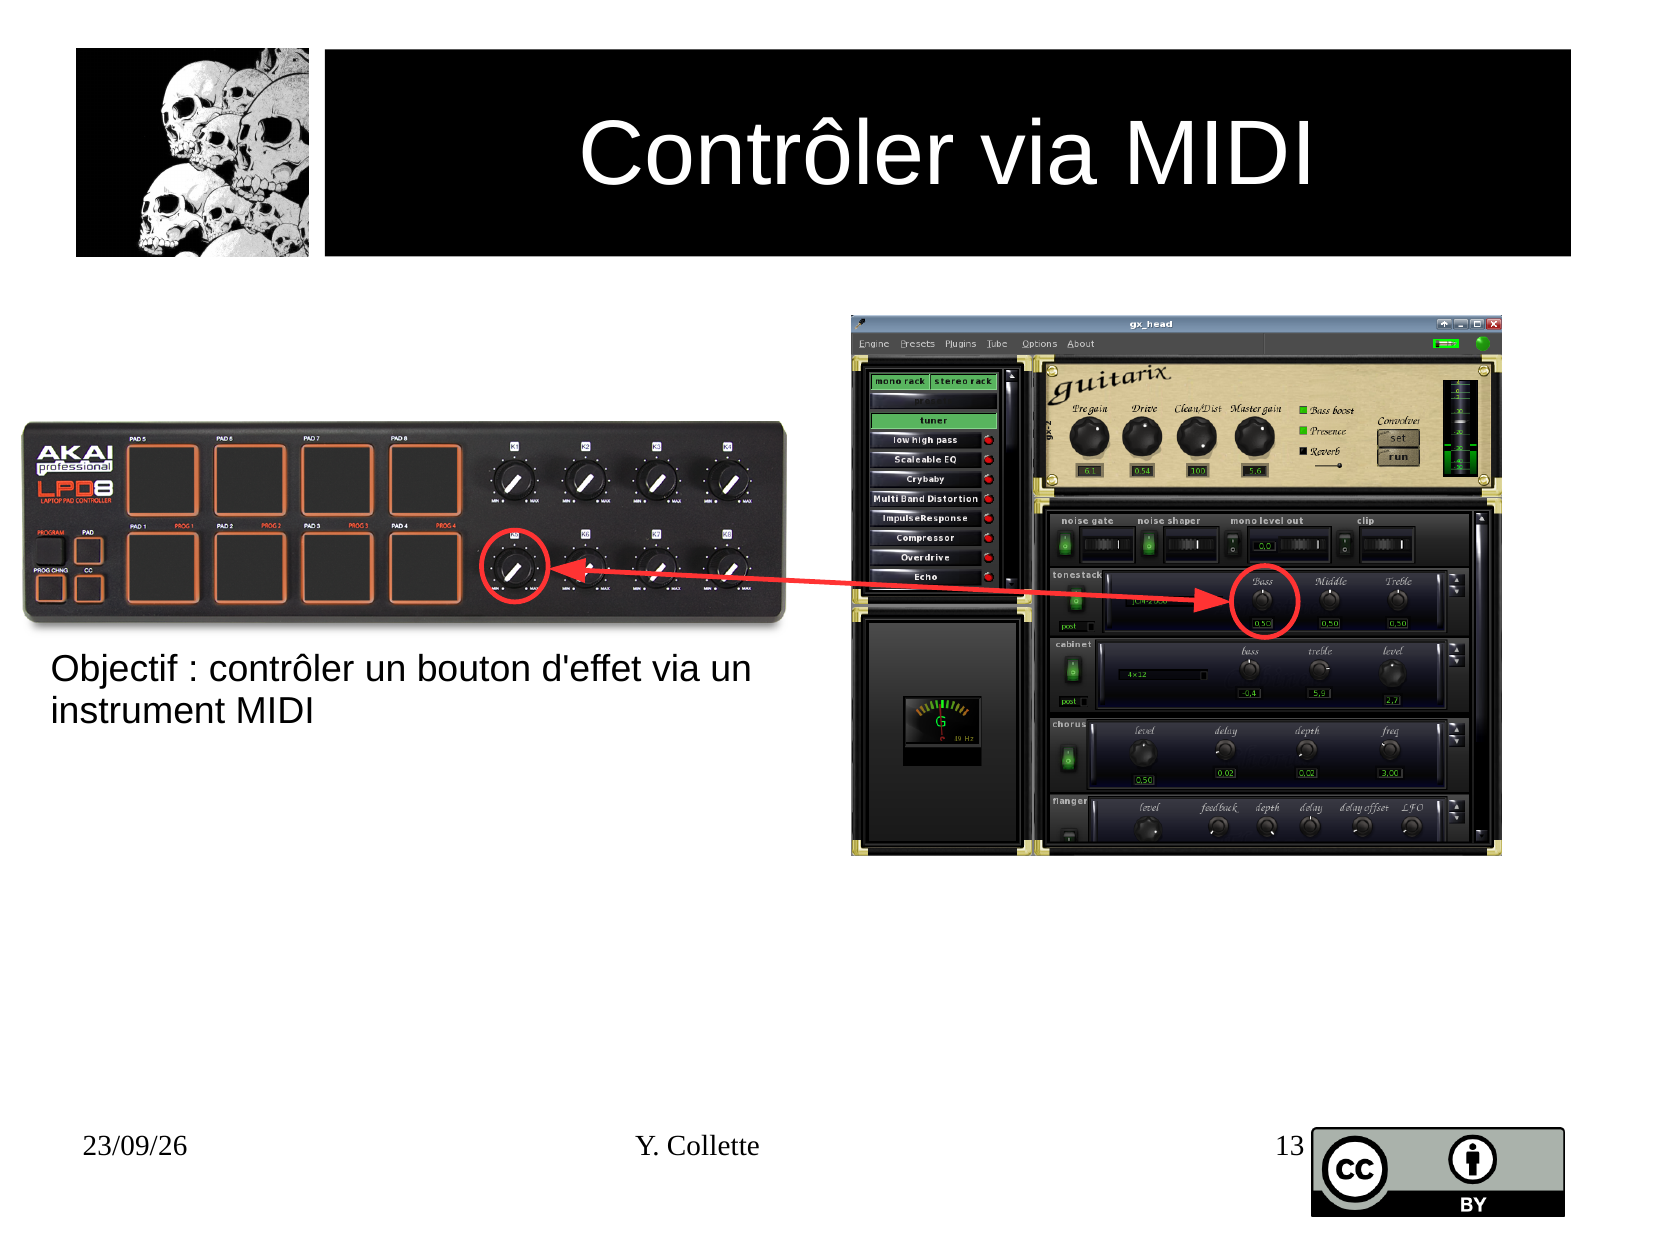

# Contrôler via MIDI
Objectif : contrôler un bouton d'effet via un instrument MIDI
Y. Collette
13